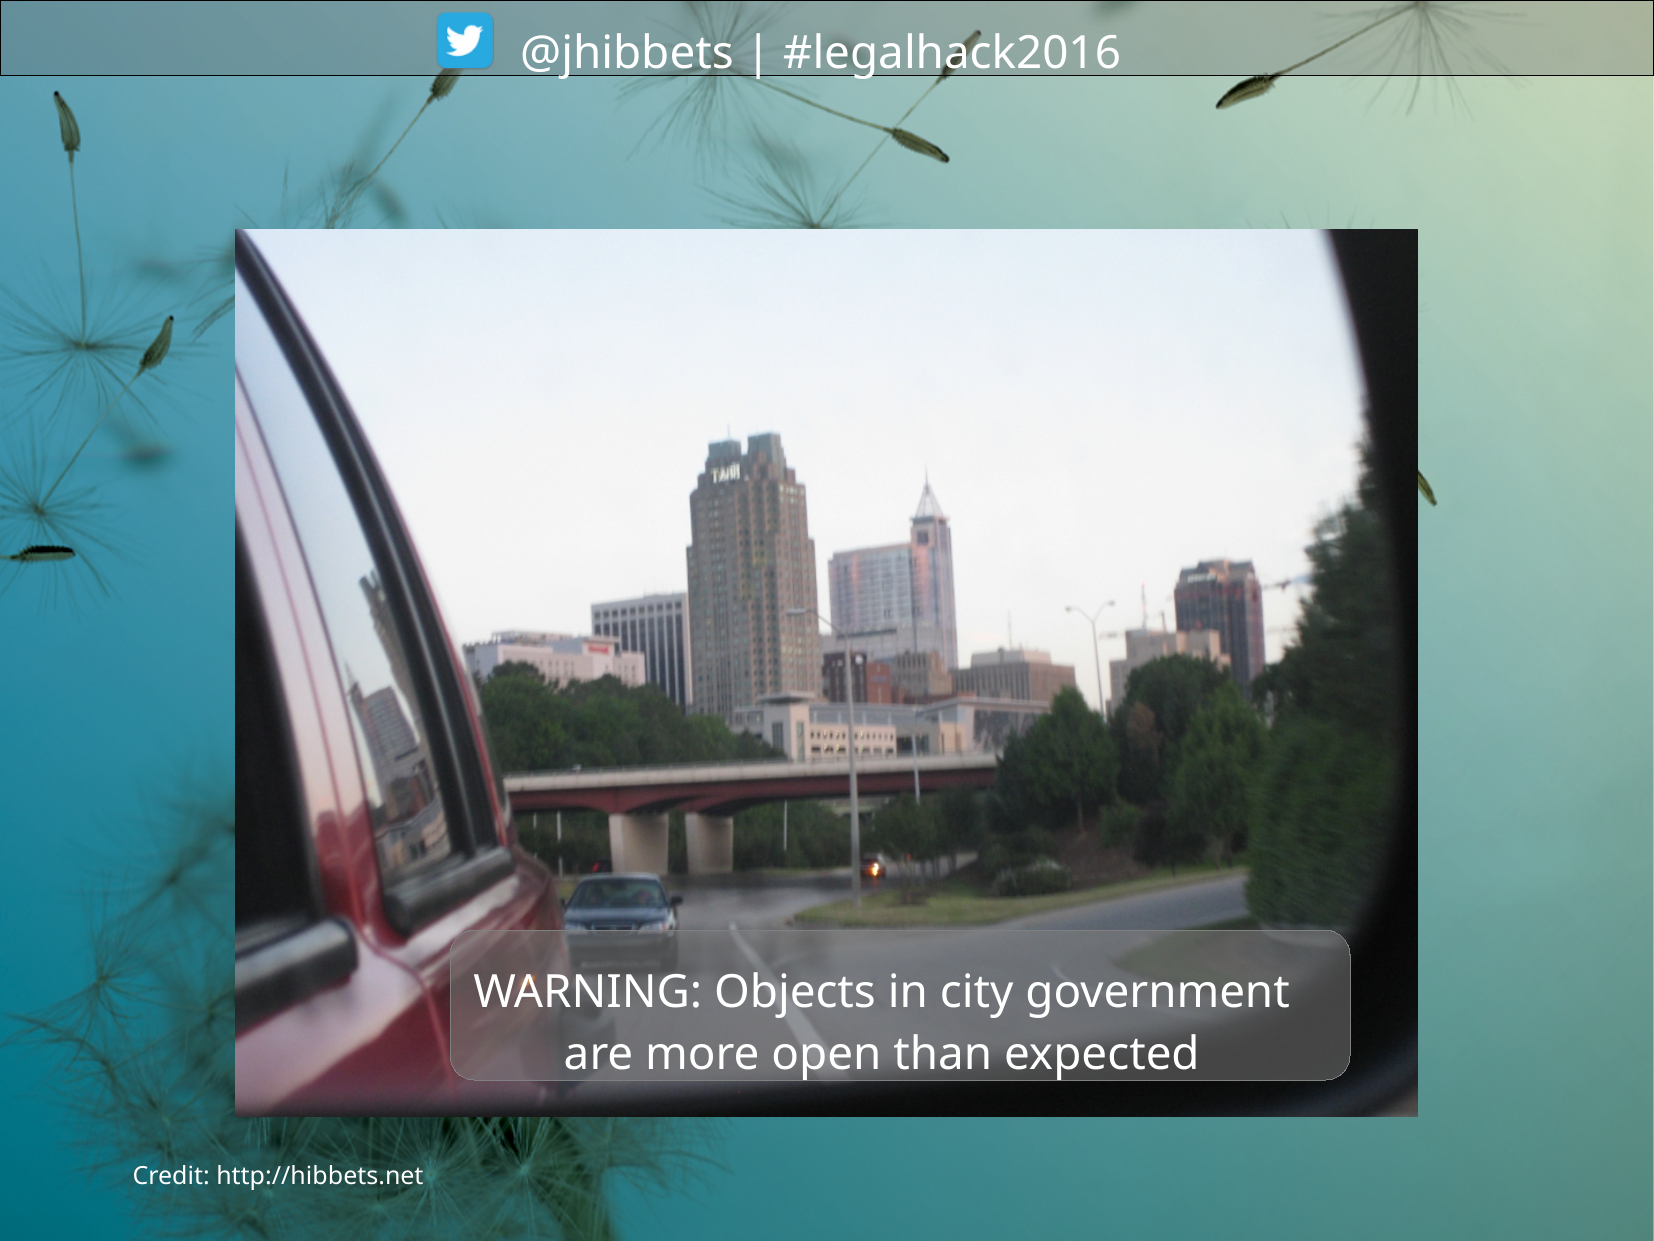

WARNING: Objects in city government are more open than expected
Credit: http://hibbets.net